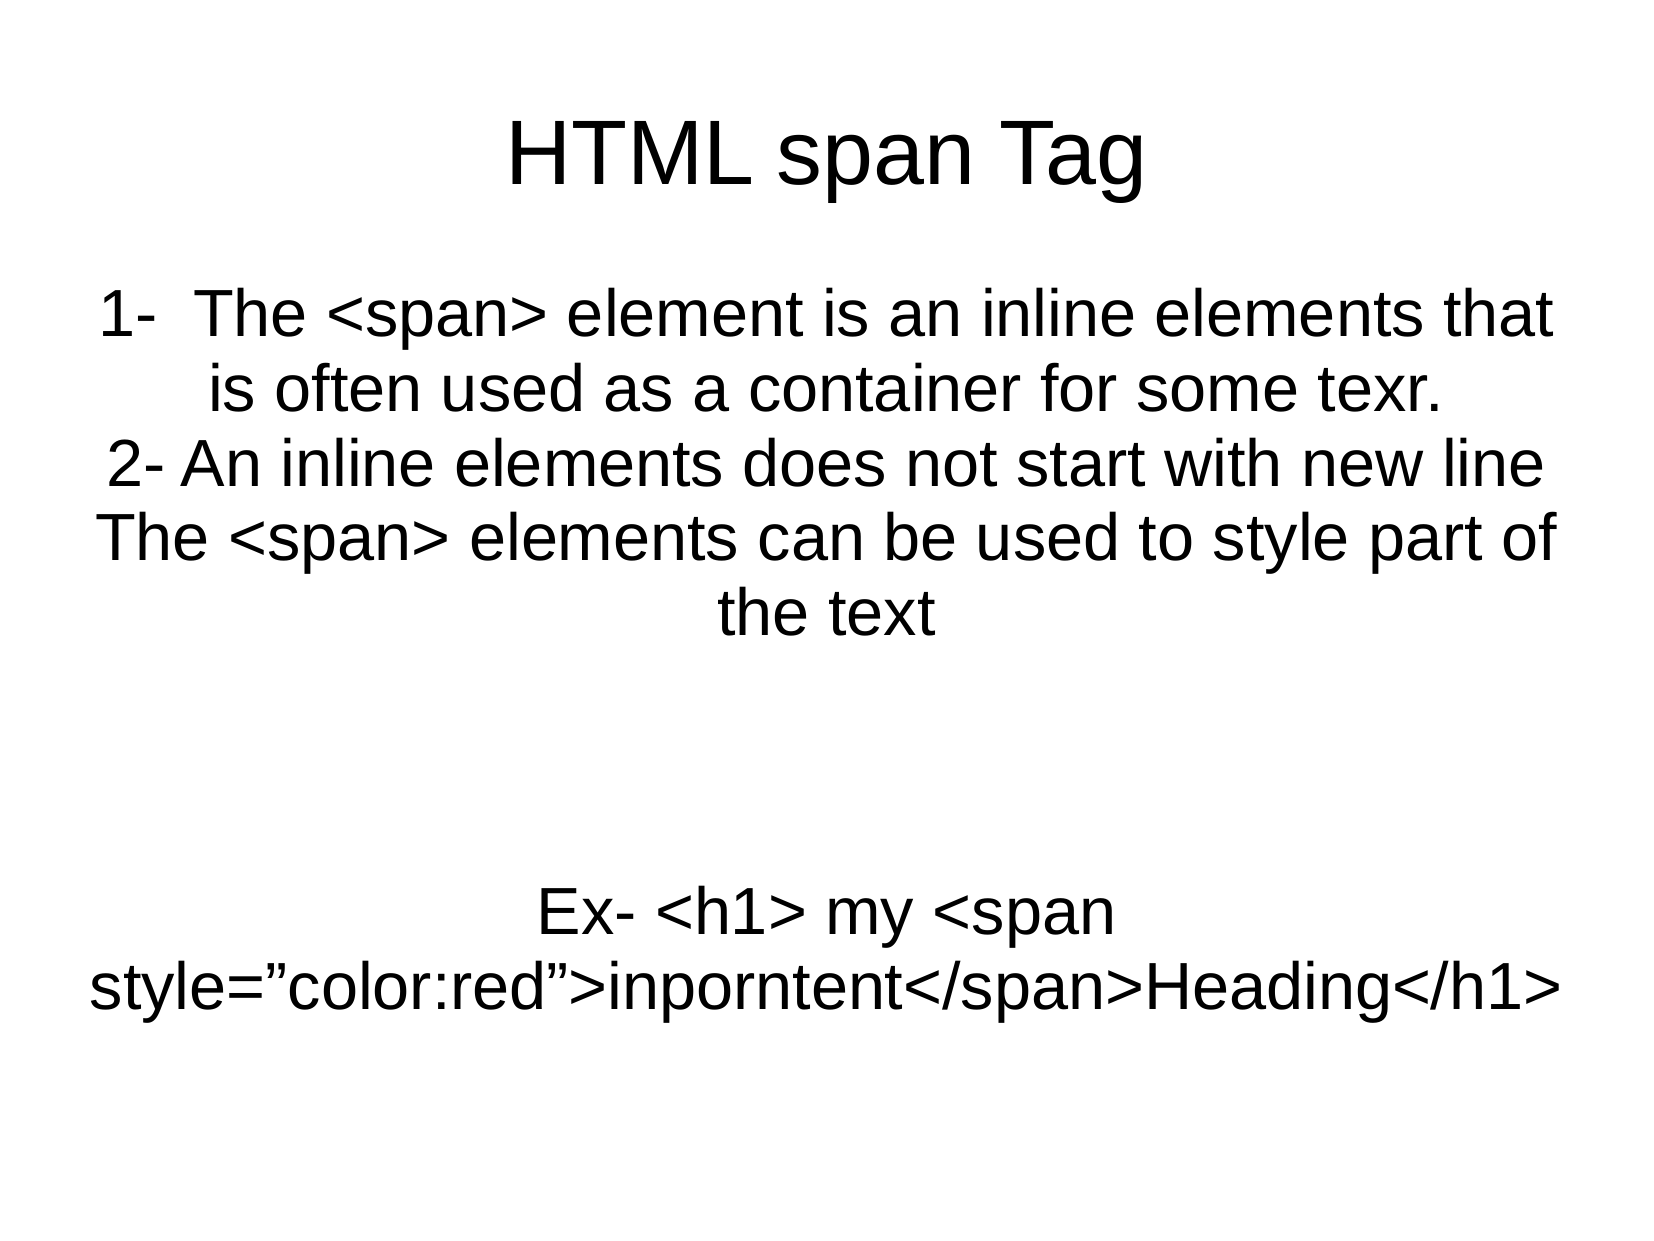

# HTML span Tag
1- The <span> element is an inline elements that is often used as a container for some texr.
2- An inline elements does not start with new line
The <span> elements can be used to style part of the text
Ex- <h1> my <span style=”color:red”>inporntent</span>Heading</h1>